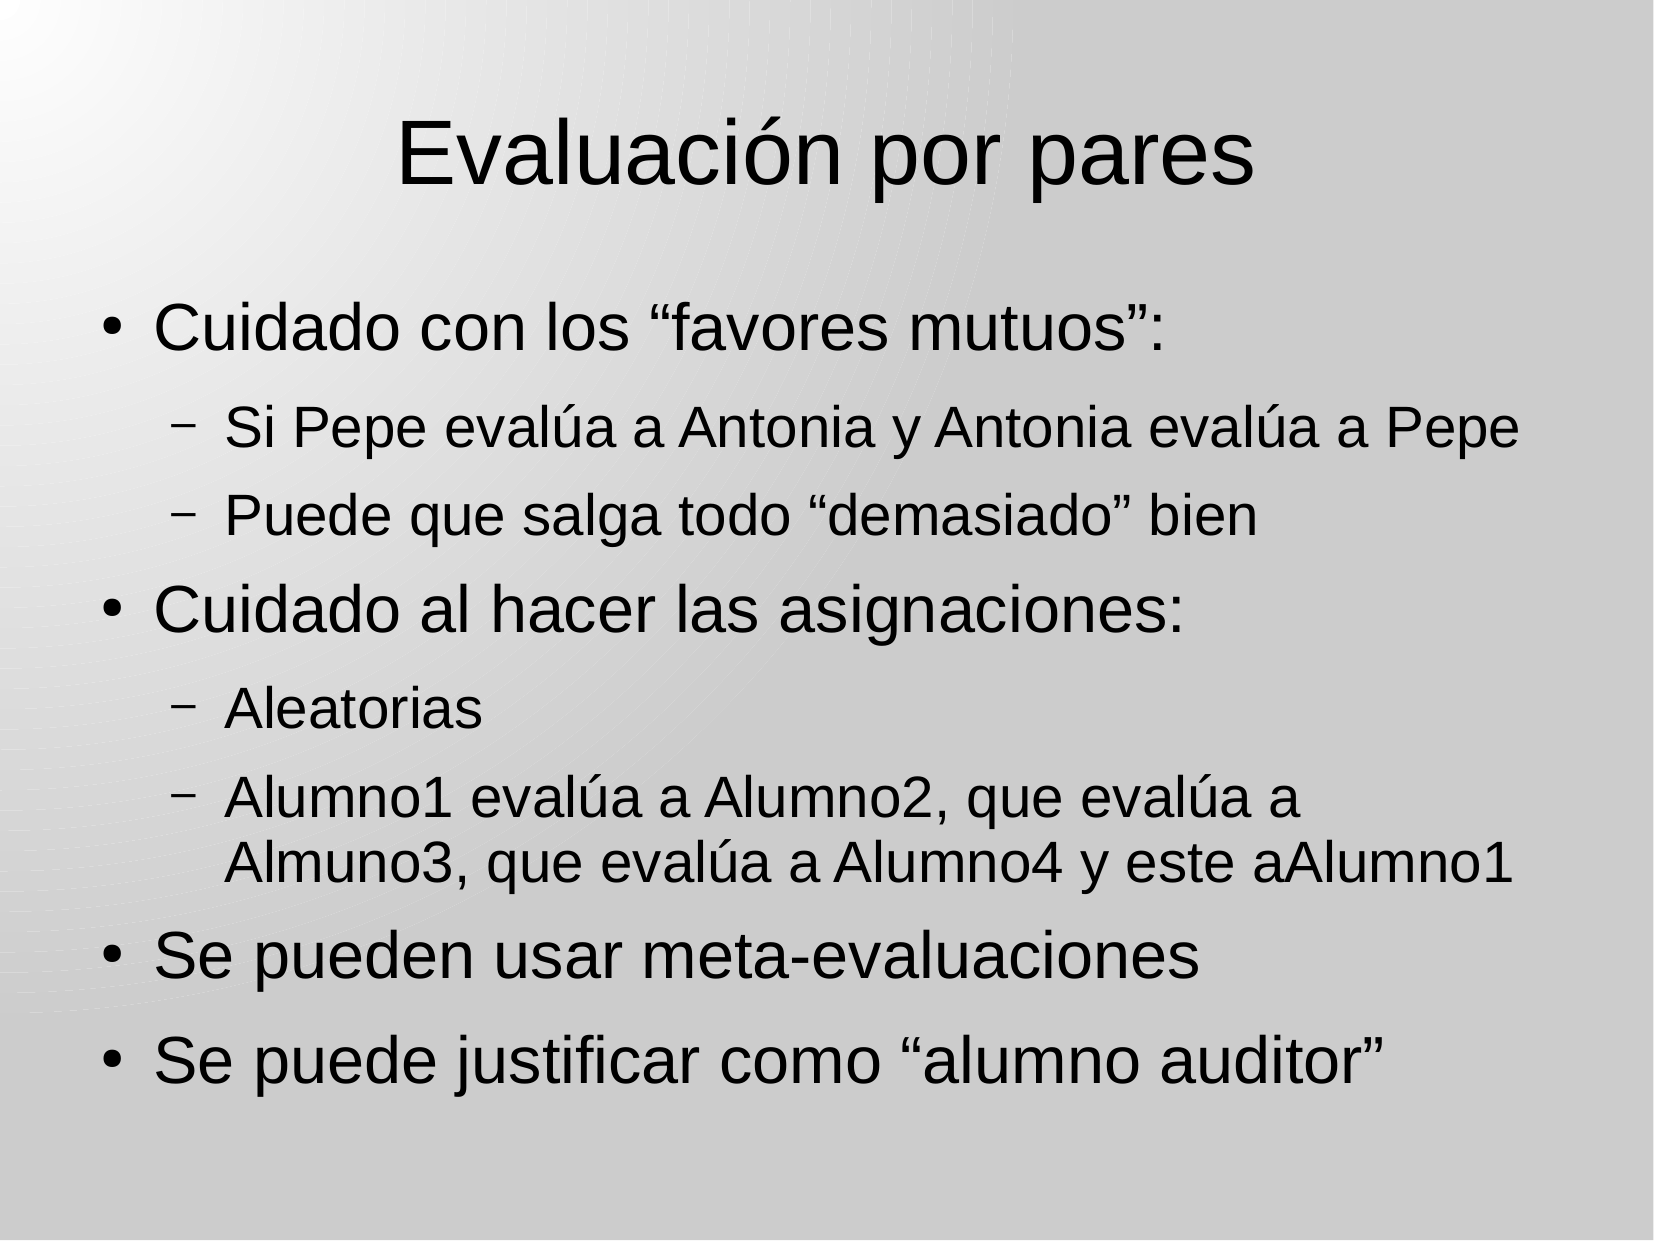

# Evaluación por pares
Cuidado con los “favores mutuos”:
Si Pepe evalúa a Antonia y Antonia evalúa a Pepe
Puede que salga todo “demasiado” bien
Cuidado al hacer las asignaciones:
Aleatorias
Alumno1 evalúa a Alumno2, que evalúa a Almuno3, que evalúa a Alumno4 y este aAlumno1
Se pueden usar meta-evaluaciones
Se puede justificar como “alumno auditor”